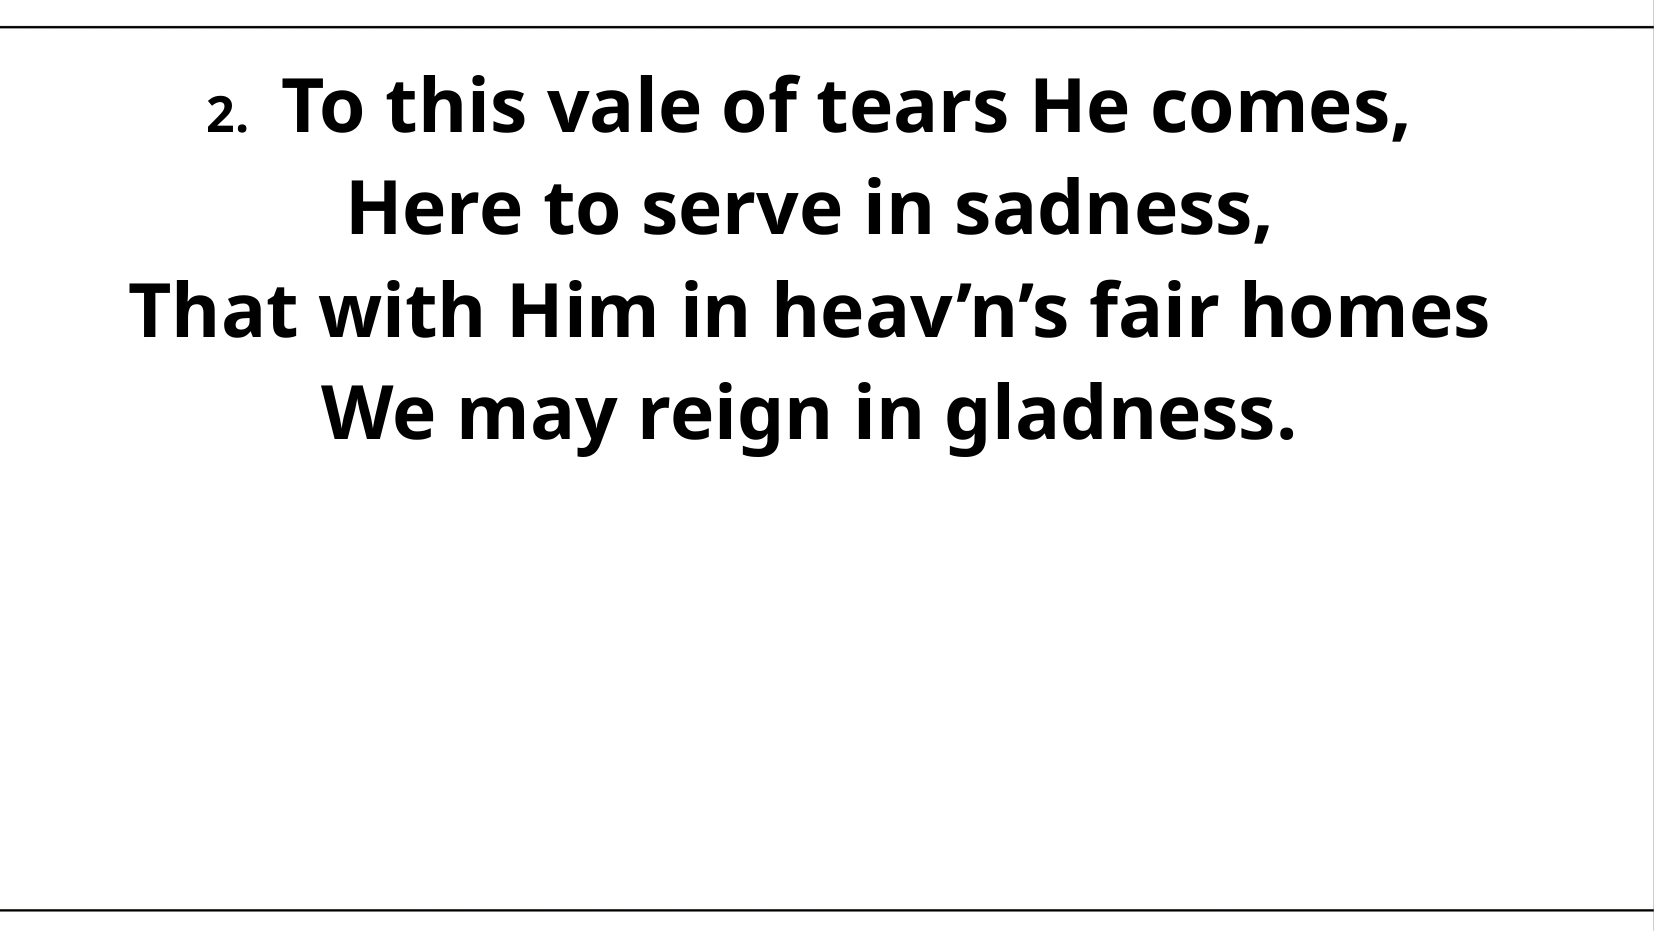

2.	To this vale of tears He comes,
Here to serve in sadness,
That with Him in heav’n’s fair homes
We may reign in gladness.